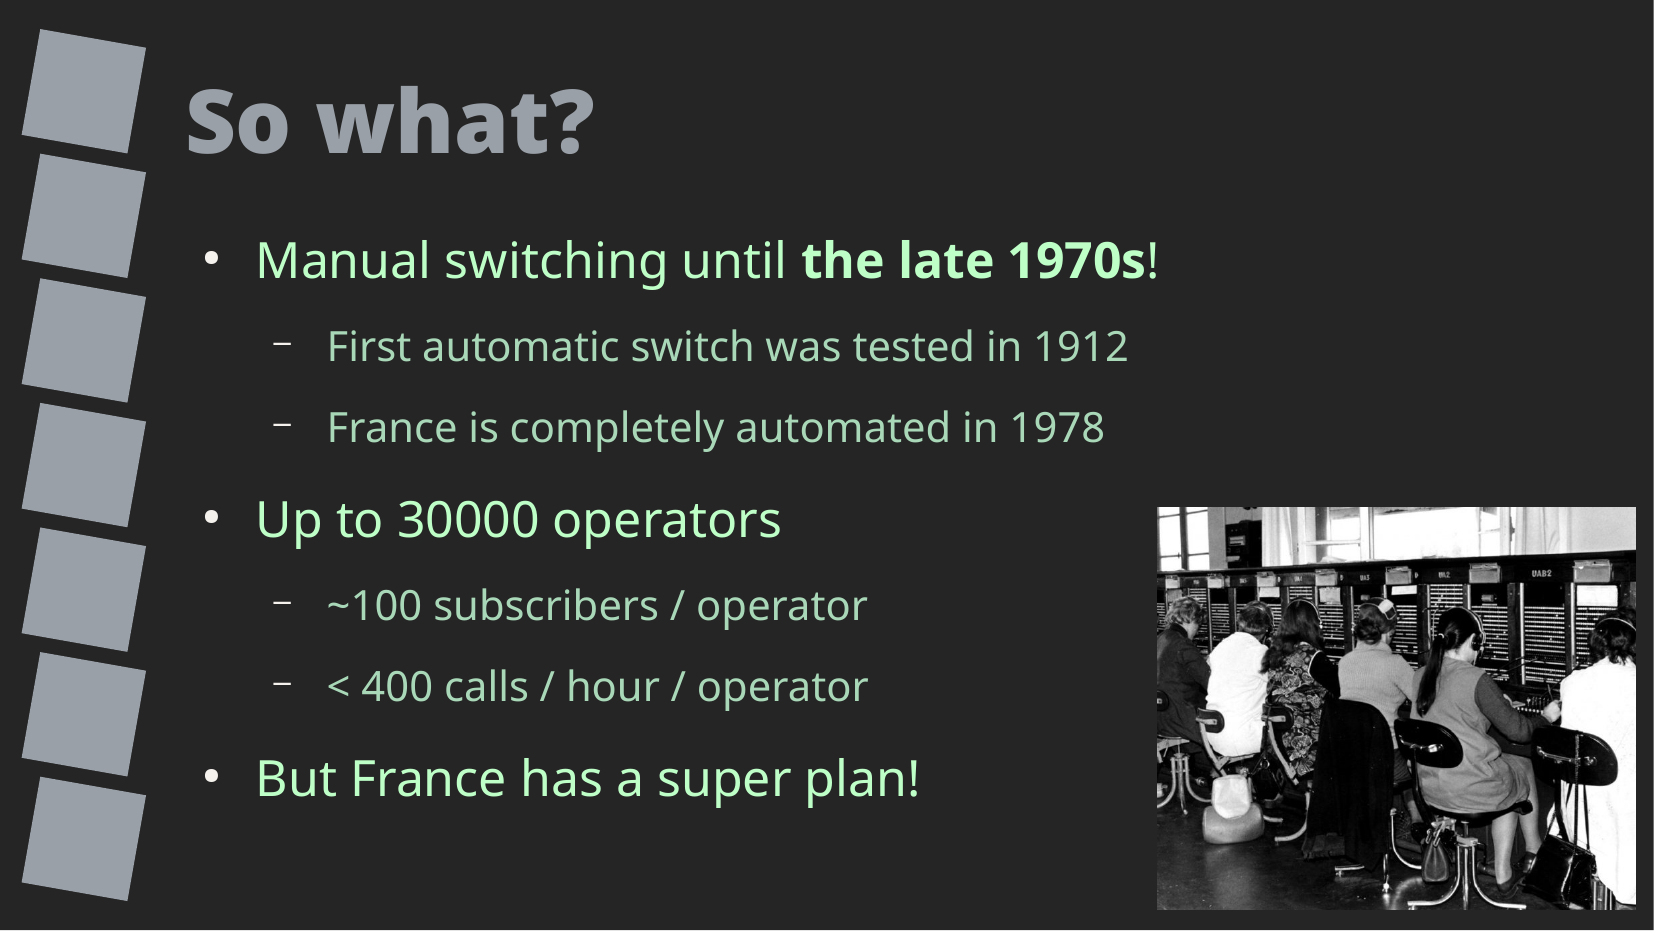

# So what?
Manual switching until the late 1970s!
First automatic switch was tested in 1912
France is completely automated in 1978
Up to 30000 operators
~100 subscribers / operator
< 400 calls / hour / operator
But France has a super plan!